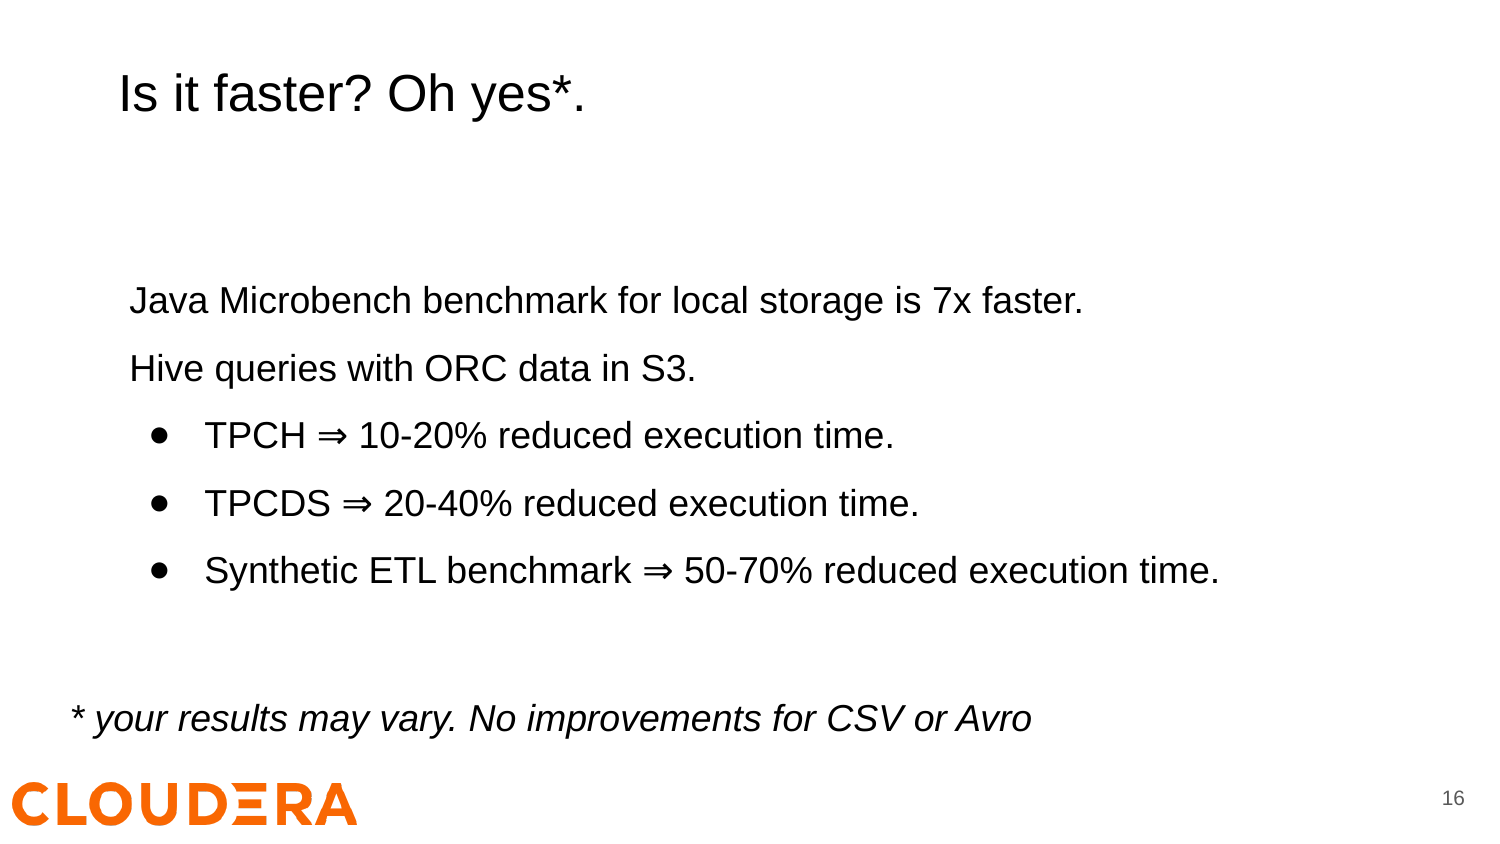

# Is it faster? Oh yes*.
Java Microbench benchmark for local storage is 7x faster.
Hive queries with ORC data in S3.
TPCH ⇒ 10-20% reduced execution time.
TPCDS ⇒ 20-40% reduced execution time.
Synthetic ETL benchmark ⇒ 50-70% reduced execution time.
* your results may vary. No improvements for CSV or Avro